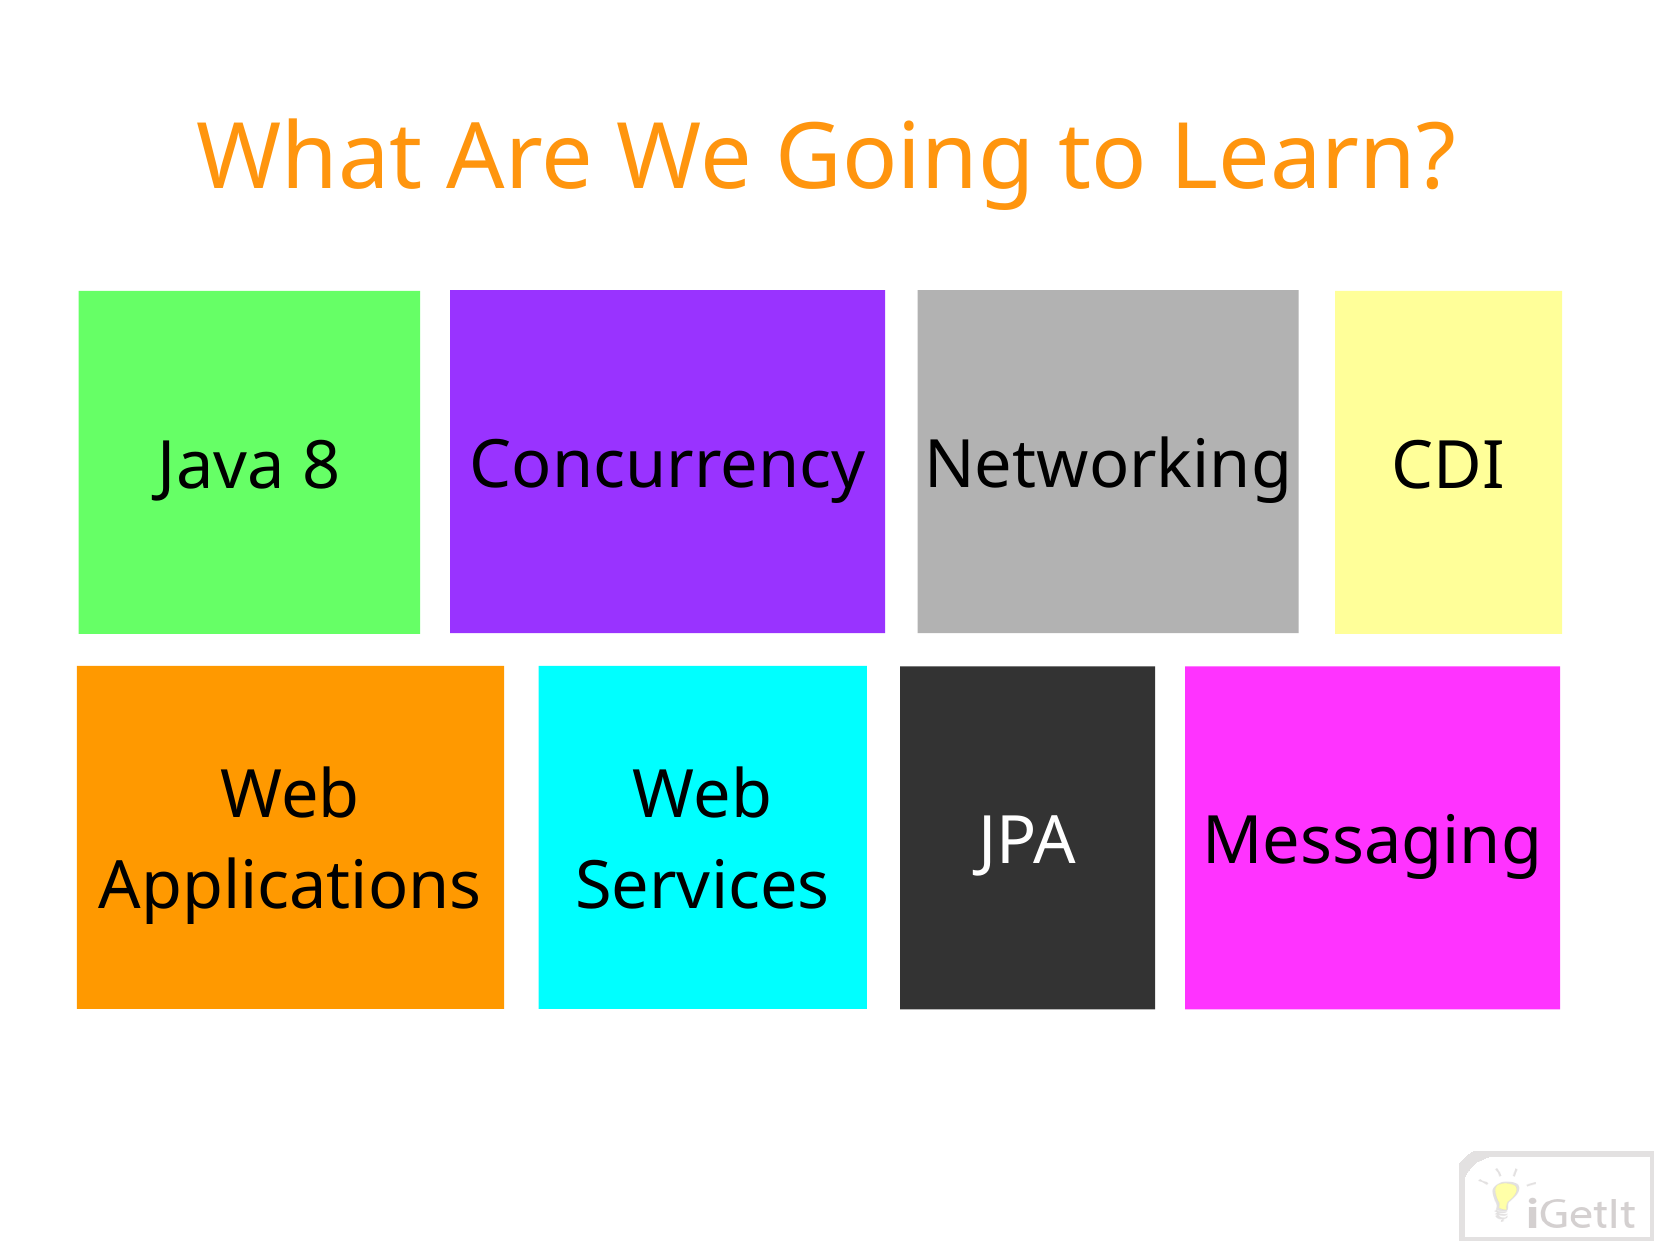

# What Are We Going to Learn?
Concurrency
Networking
Java 8
CDI
Web Applications
Web Services
JPA
Messaging